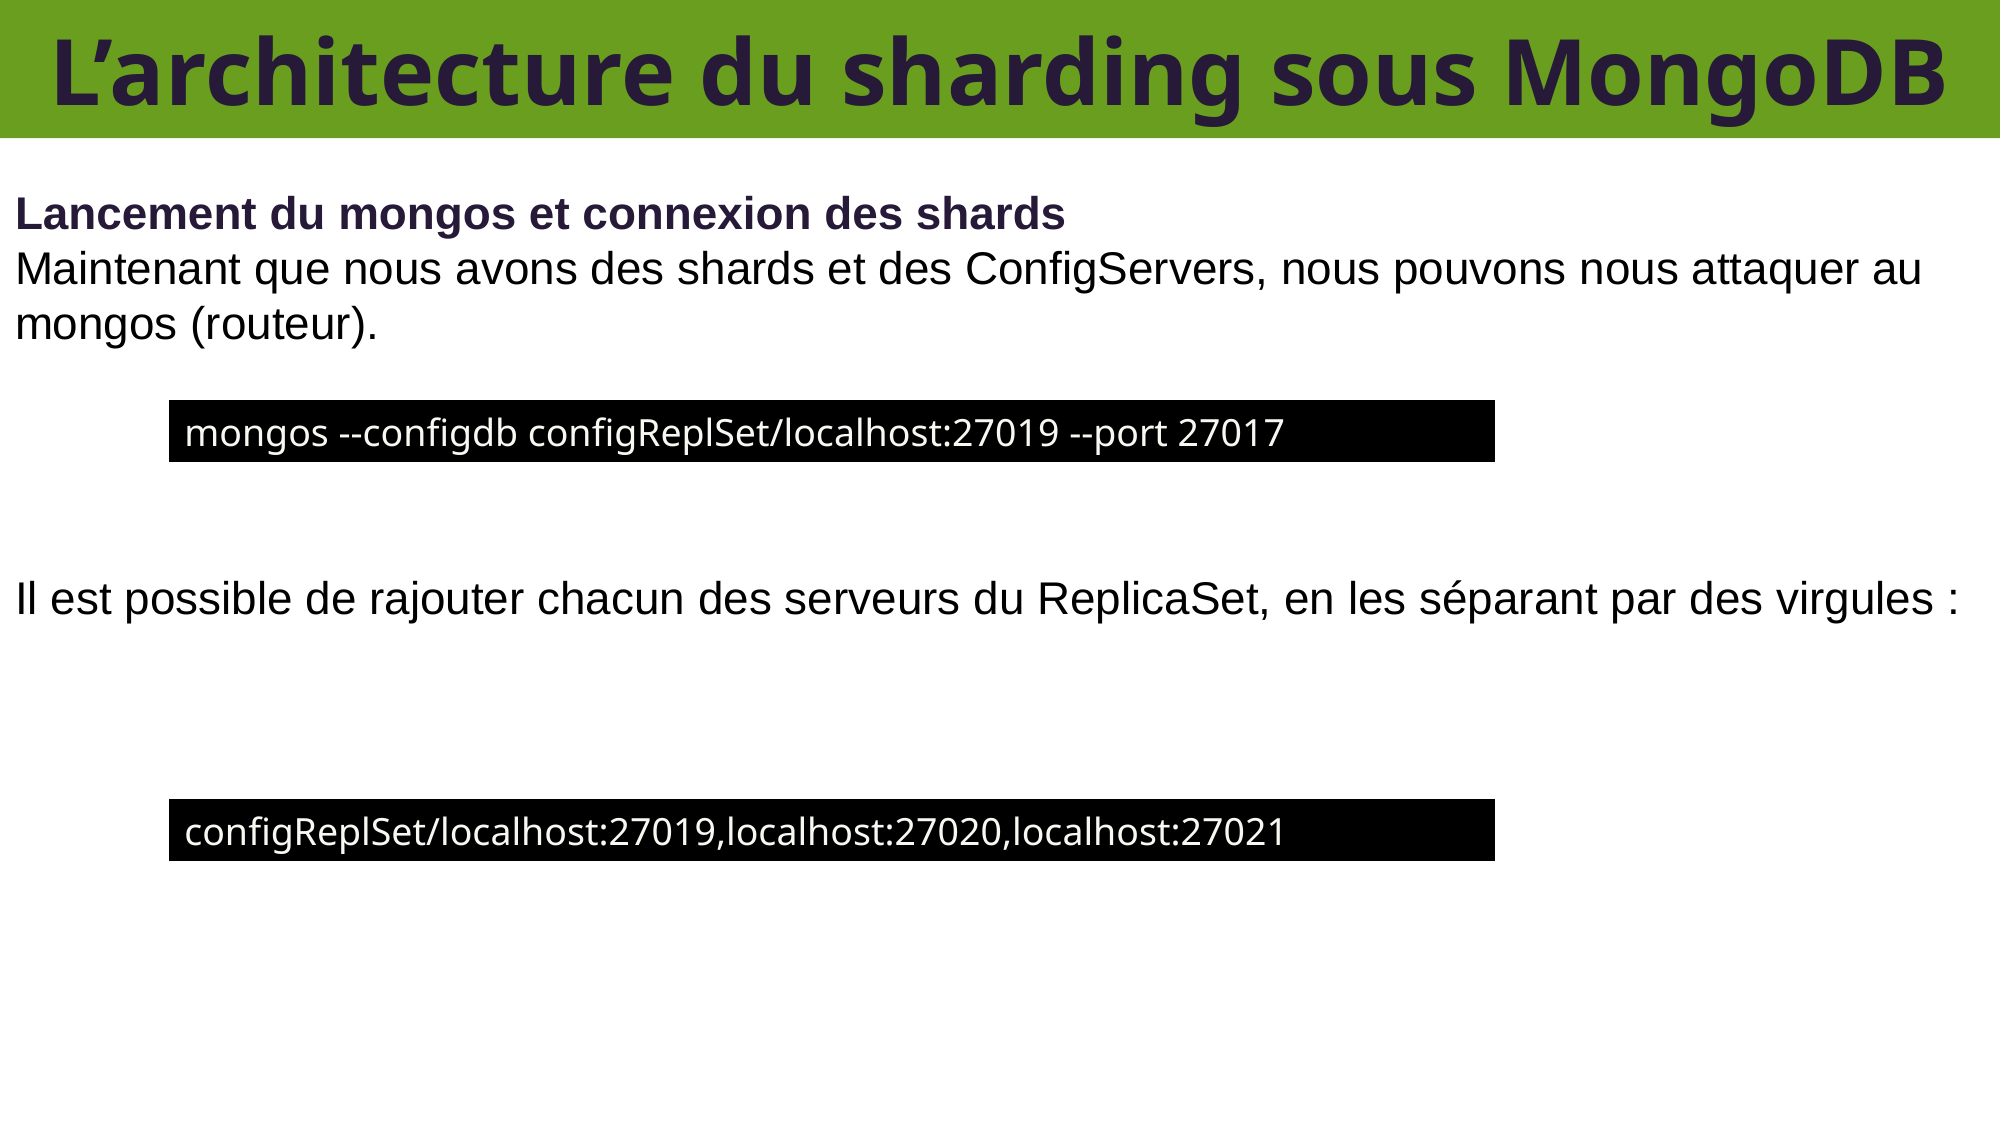

L’architecture du sharding sous MongoDB
Lancement du mongos et connexion des shards
Maintenant que nous avons des shards et des ConfigServers, nous pouvons nous attaquer au mongos (routeur).
Il est possible de rajouter chacun des serveurs du ReplicaSet, en les séparant par des virgules :
mongos --configdb configReplSet/localhost:27019 --port 27017
configReplSet/localhost:27019,localhost:27020,localhost:27021